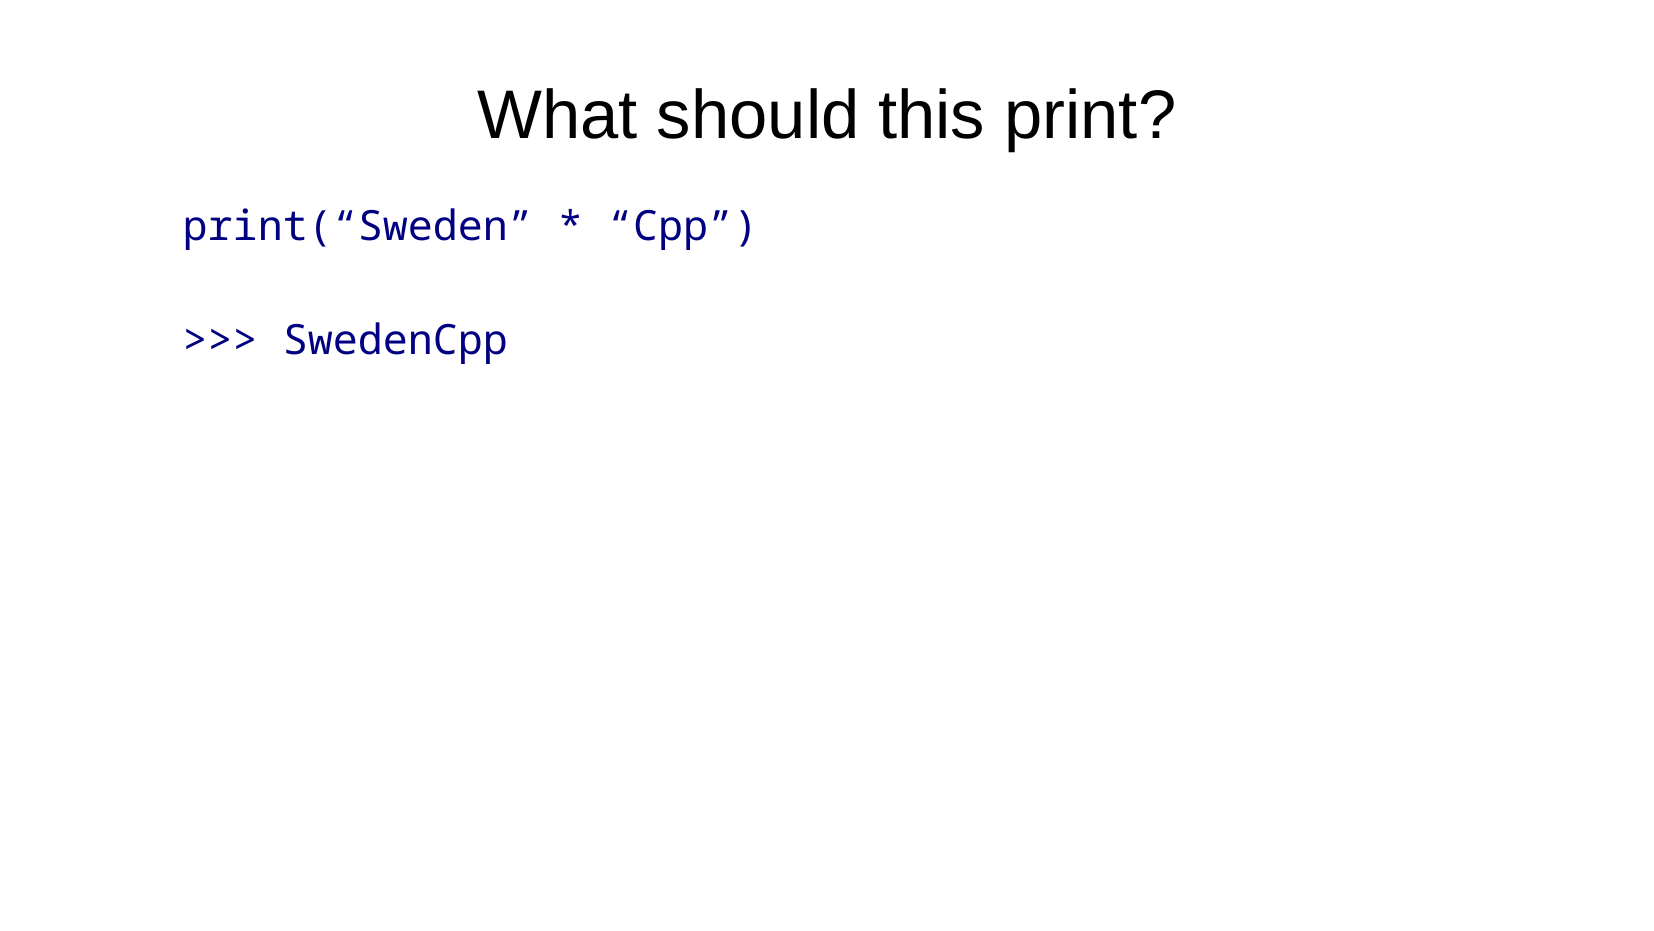

What should this print?
# print(“Sweden” * “Cpp”)
 >>> SwedenCpp